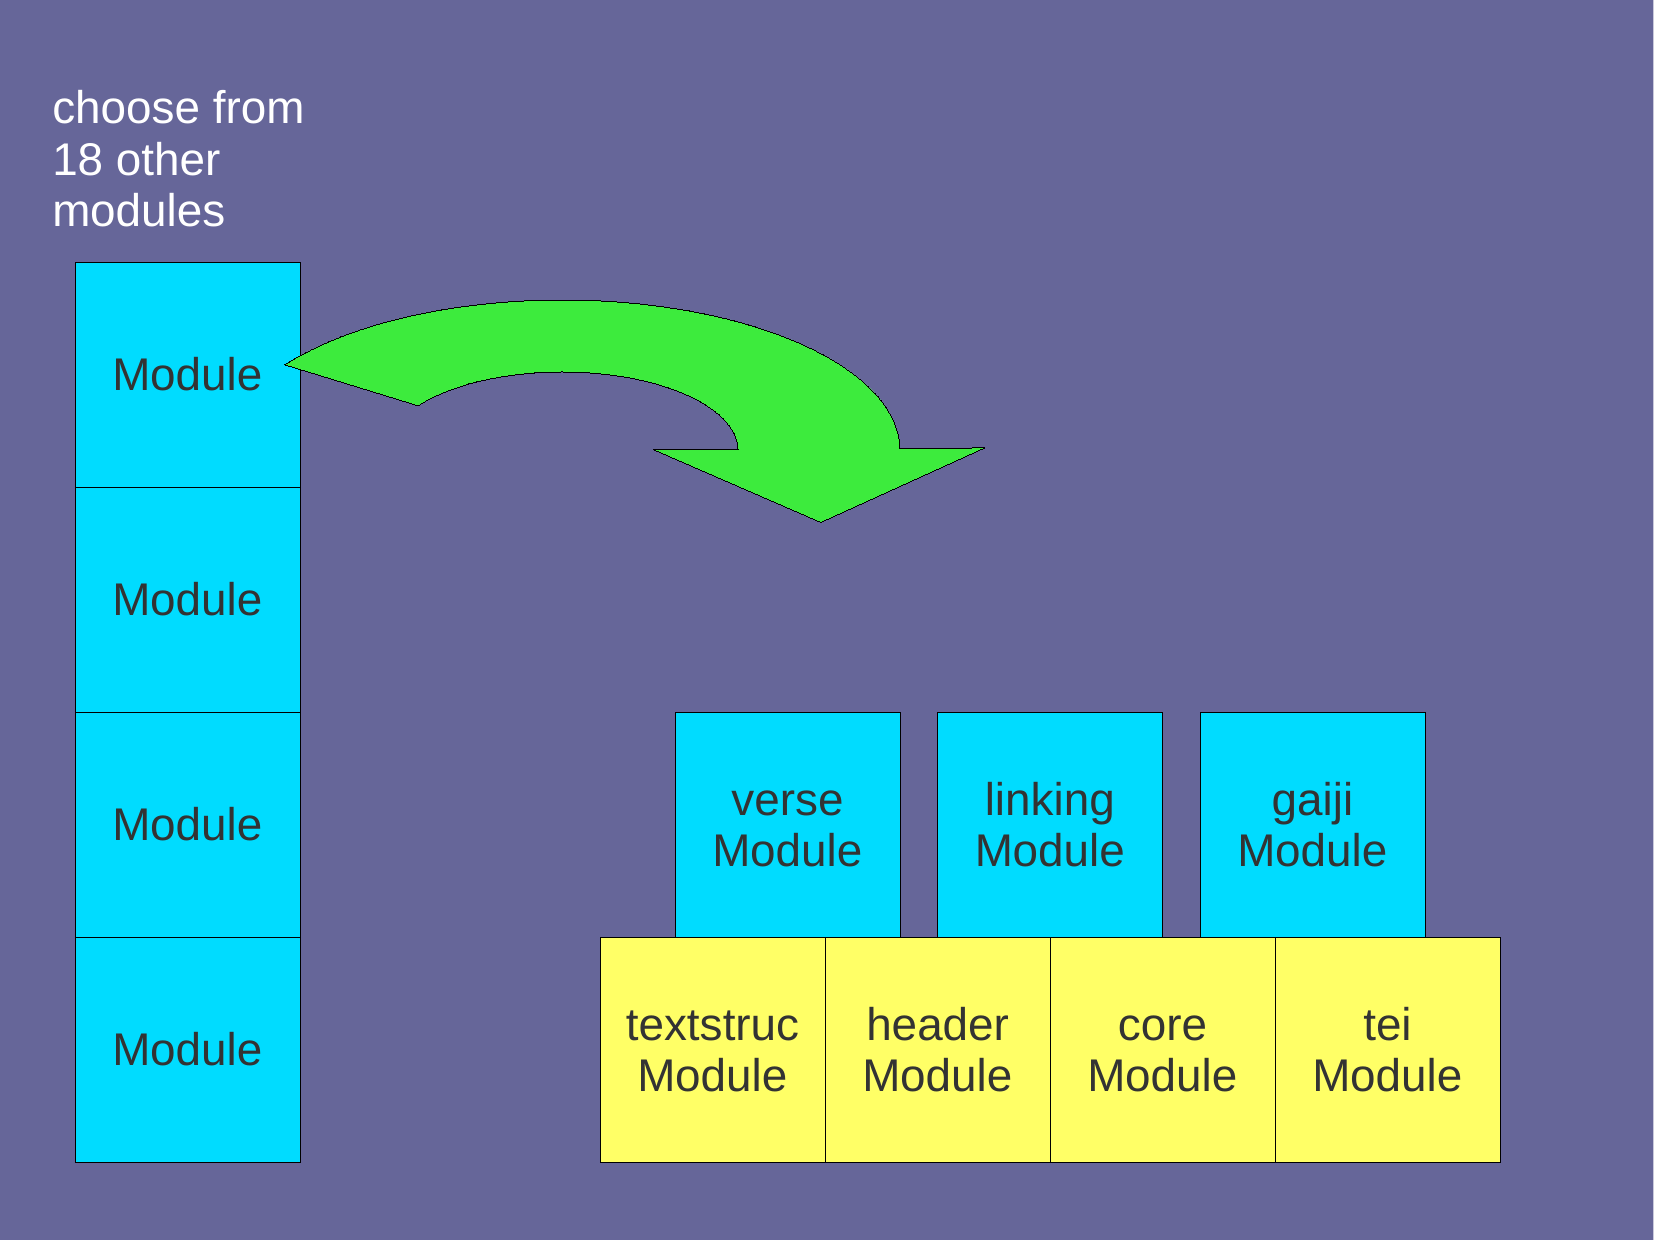

choose from 18 other modules
Module
Module
Module
verse
Module
linking
Module
gaiji
Module
Module
textstruc
Module
header
Module
core
Module
tei
Module